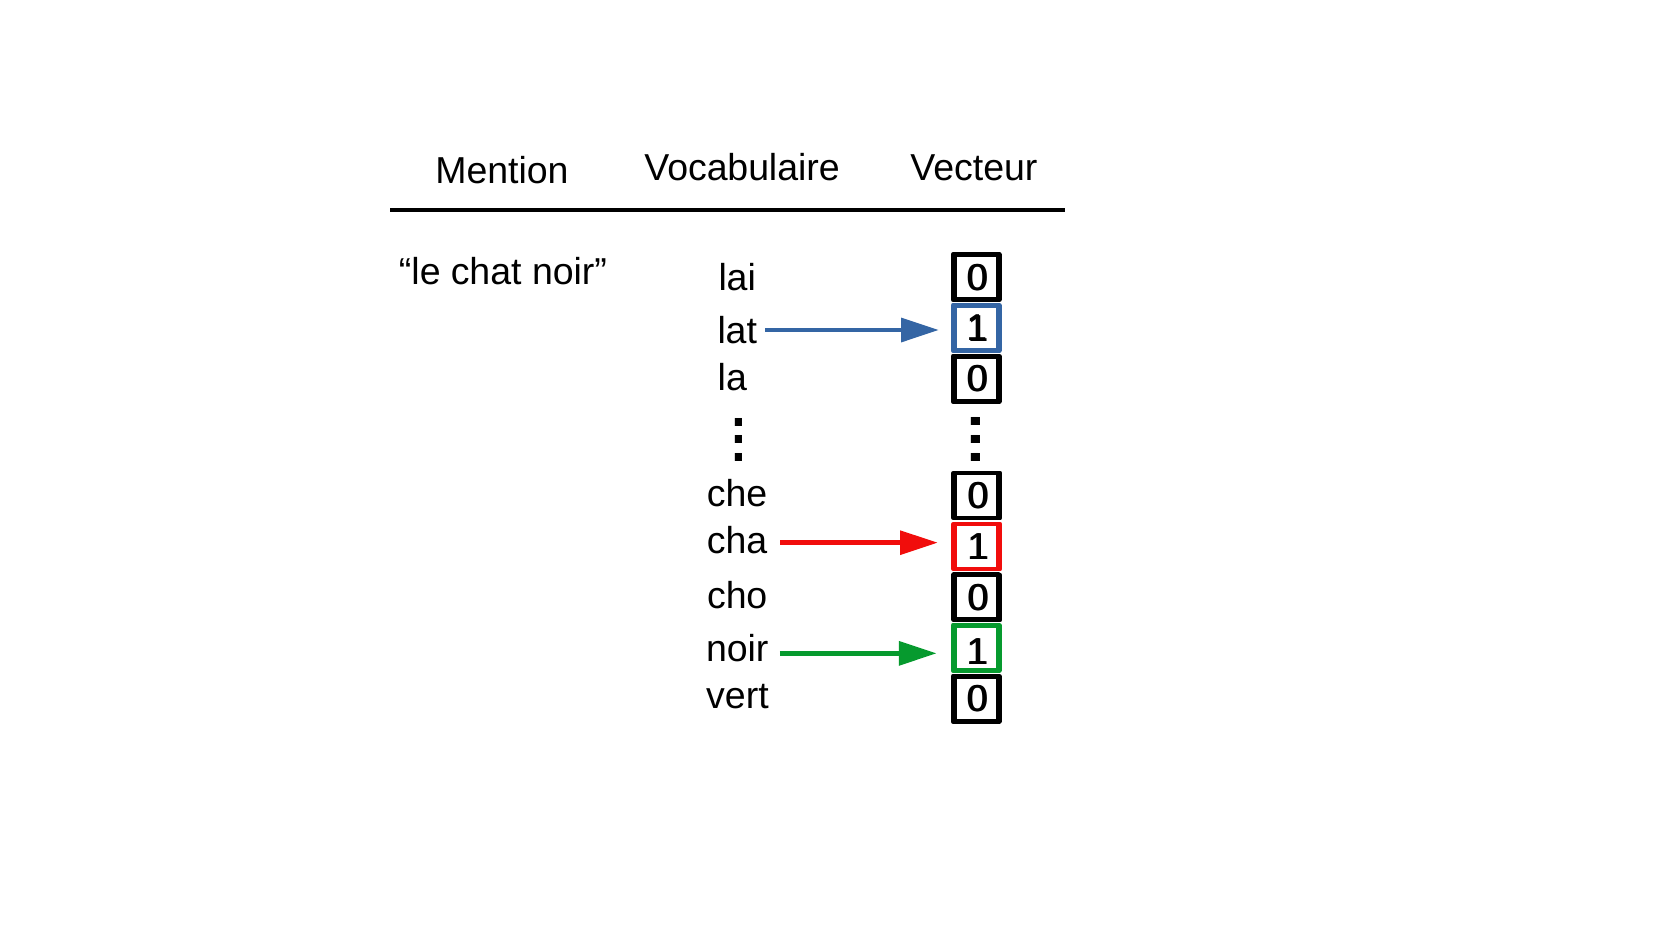

Vocabulaire
Vecteur
Mention
“le chat noir”
lai
0
0
1
1
lat
la
.
0
.
0
.
.
.
.
.
.
.
che
0
0
cha
1
1
cho
0
0
noir
1
1
vert
0
0